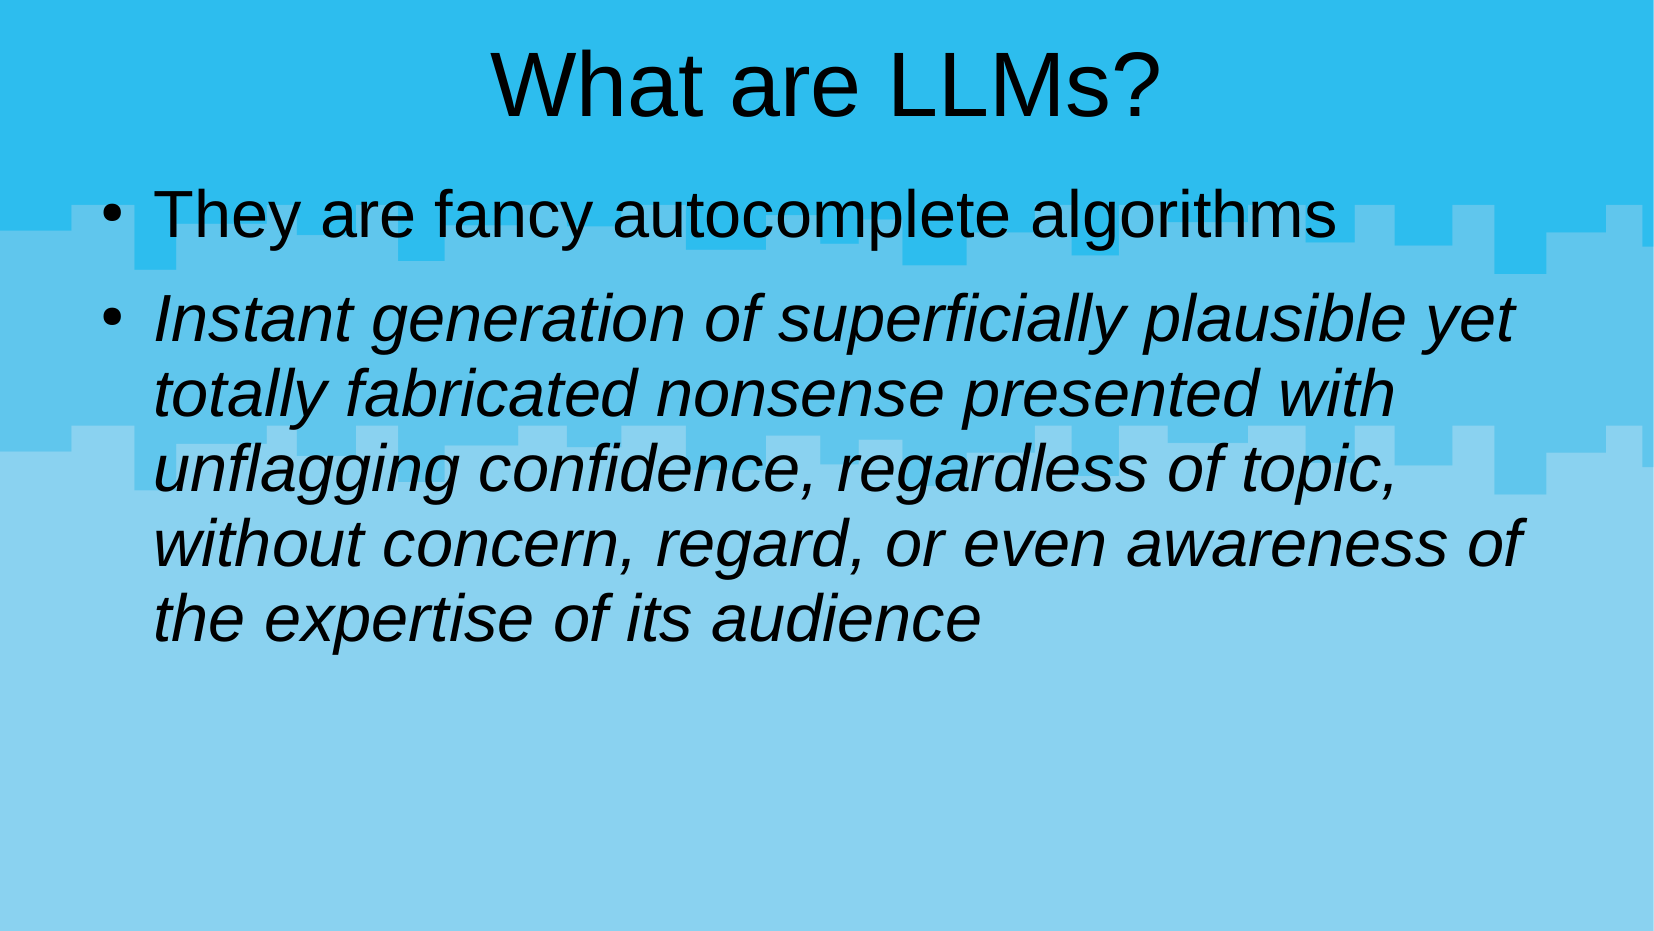

# What are LLMs?
They are fancy autocomplete algorithms
Instant generation of superficially plausible yet totally fabricated nonsense presented with unflagging confidence, regardless of topic, without concern, regard, or even awareness of the expertise of its audience